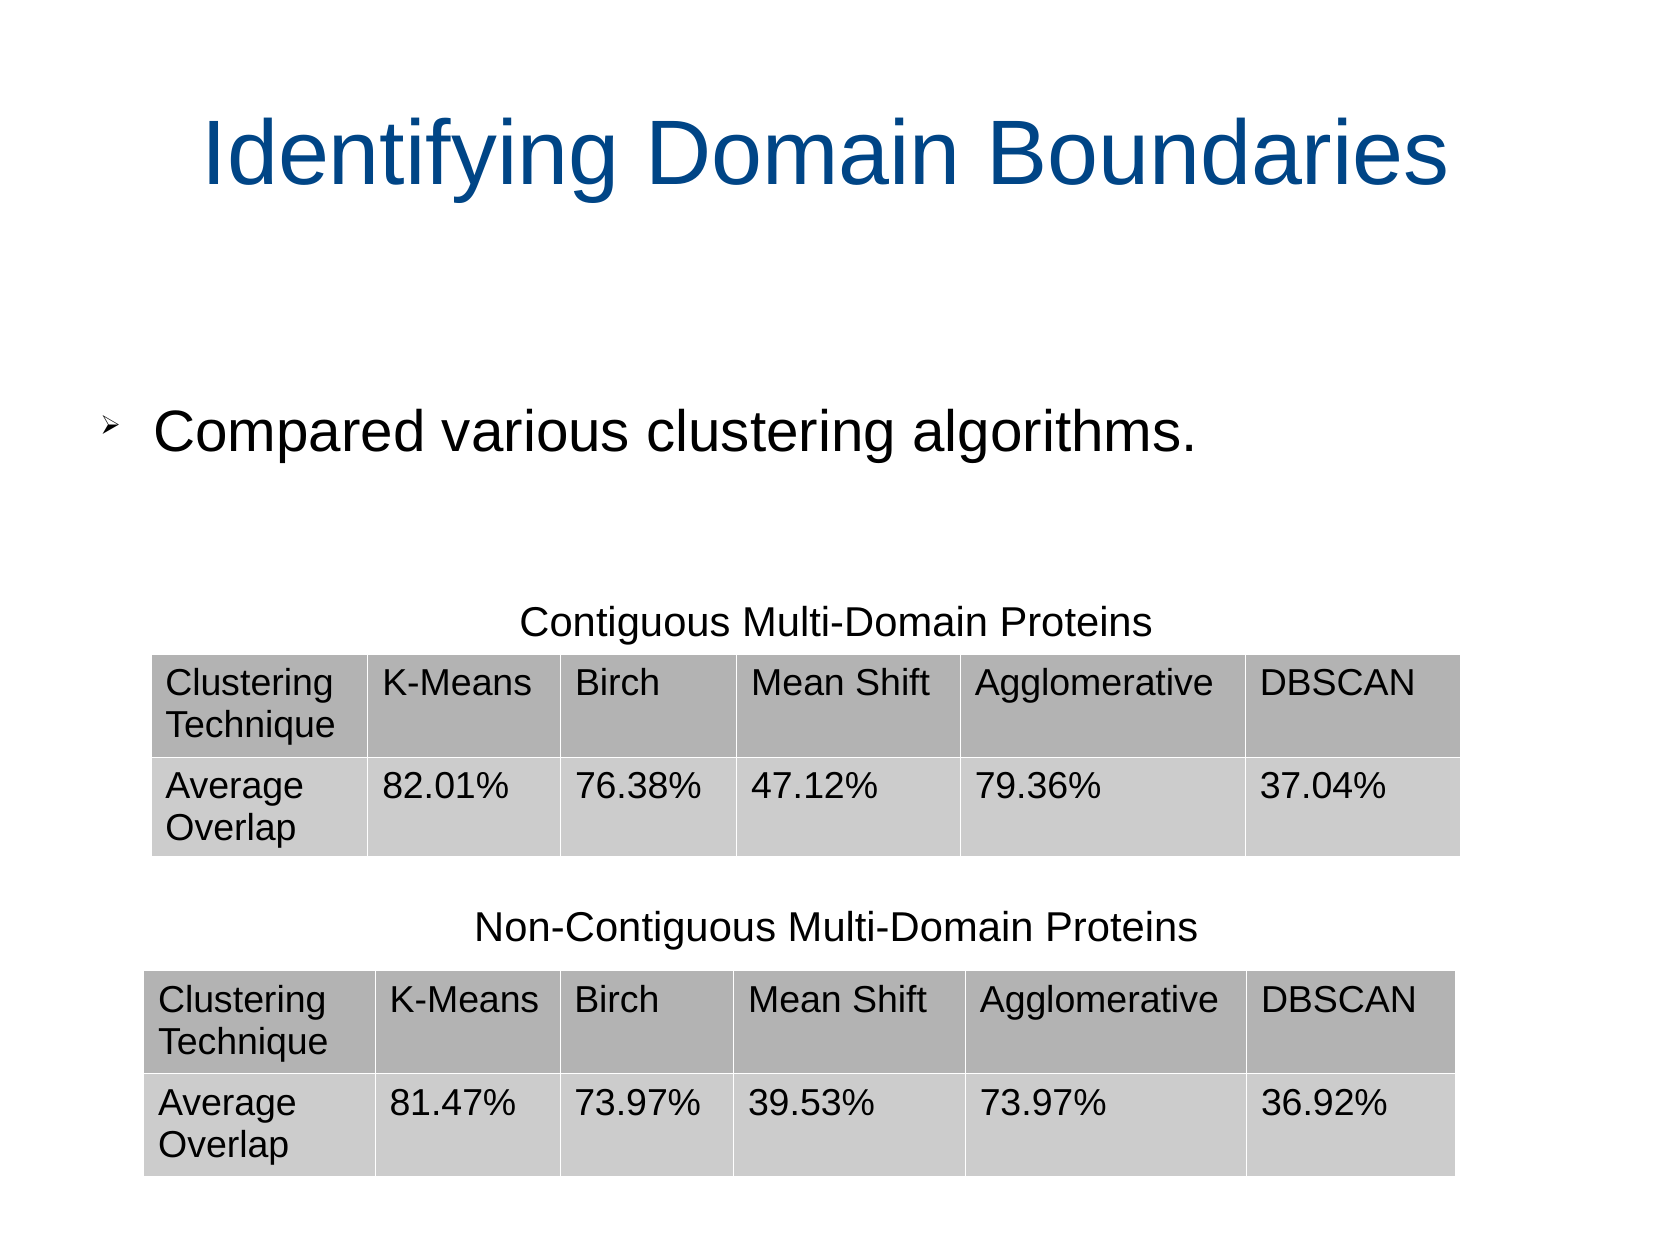

# Identifying Domain Boundaries
Compared various clustering algorithms.
Contiguous Multi-Domain Proteins
Non-Contiguous Multi-Domain Proteins
| Clustering Technique | K-Means | Birch | Mean Shift | Agglomerative | DBSCAN |
| --- | --- | --- | --- | --- | --- |
| Average Overlap | 82.01% | 76.38% | 47.12% | 79.36% | 37.04% |
| Clustering Technique | K-Means | Birch | Mean Shift | Agglomerative | DBSCAN |
| --- | --- | --- | --- | --- | --- |
| Average Overlap | 81.47% | 73.97% | 39.53% | 73.97% | 36.92% |